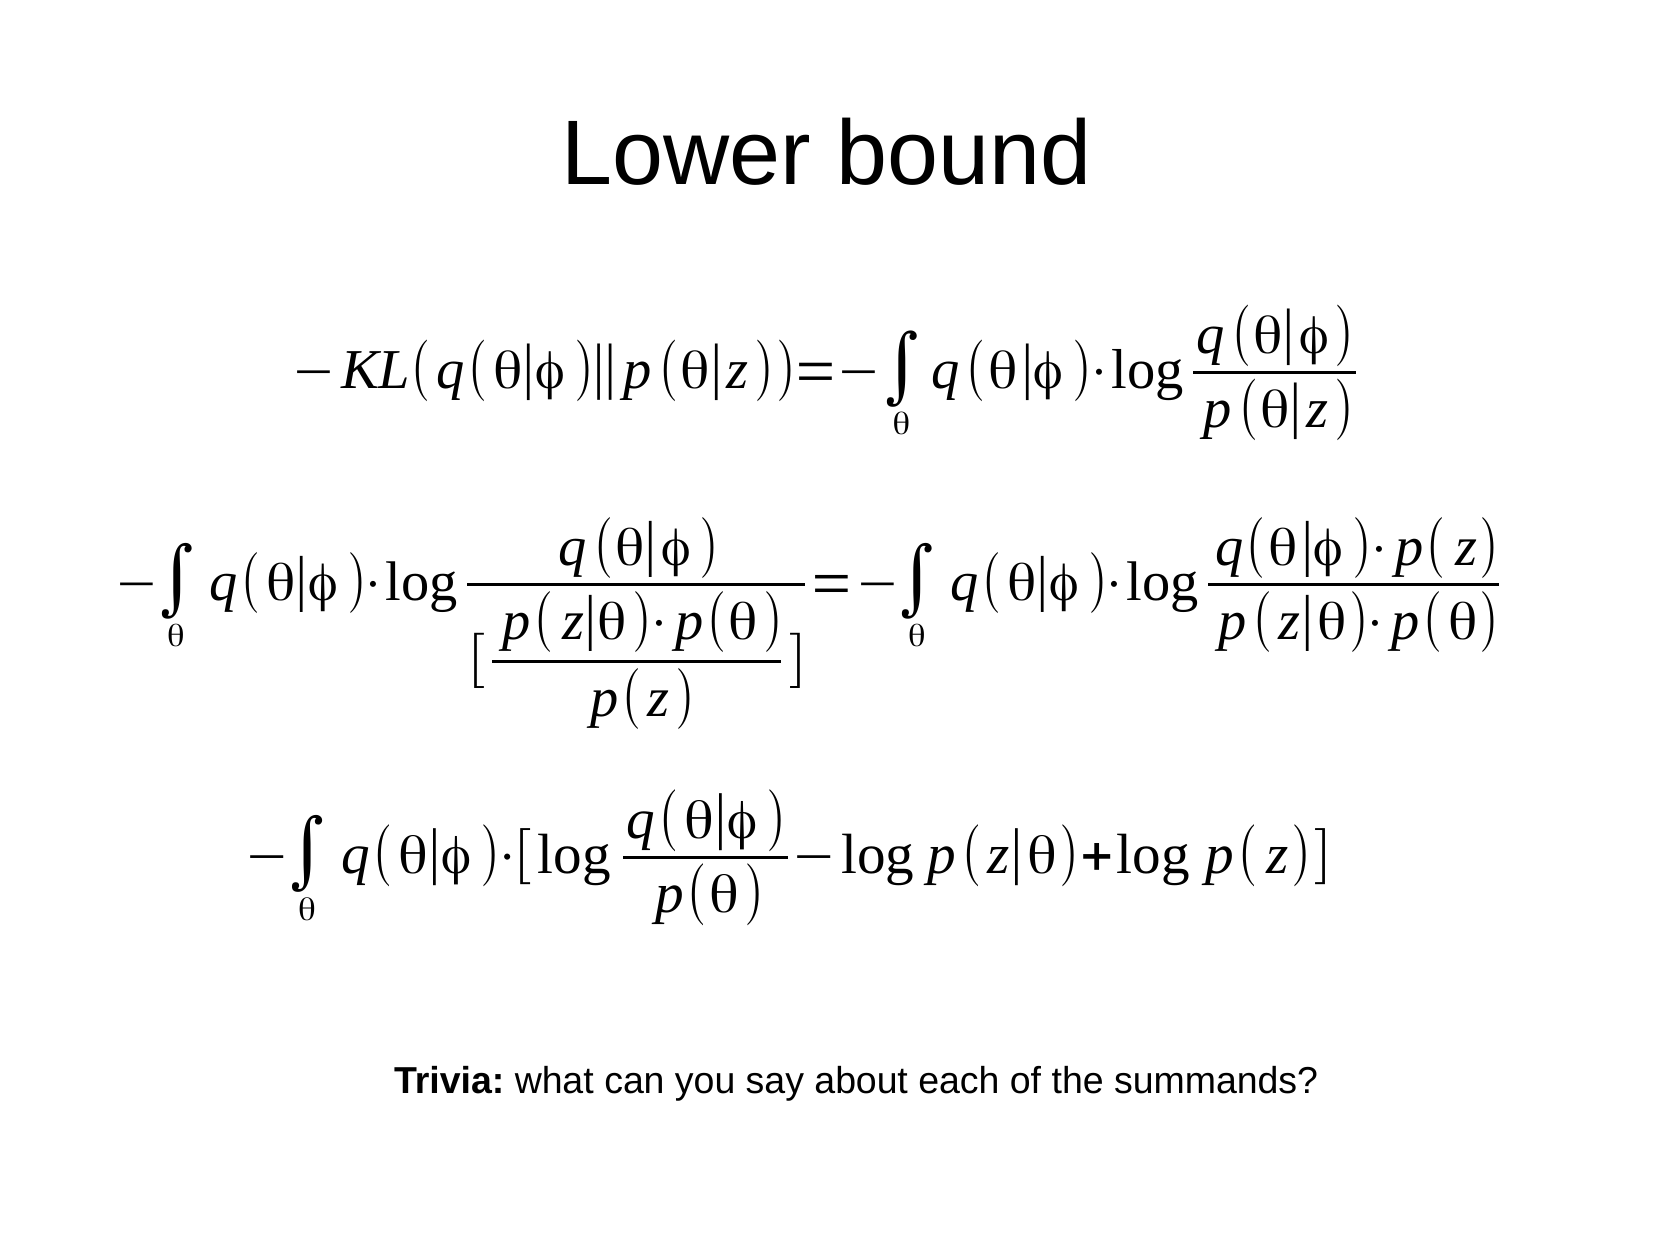

# Lower bound
Trivia: what can you say about each of the summands?